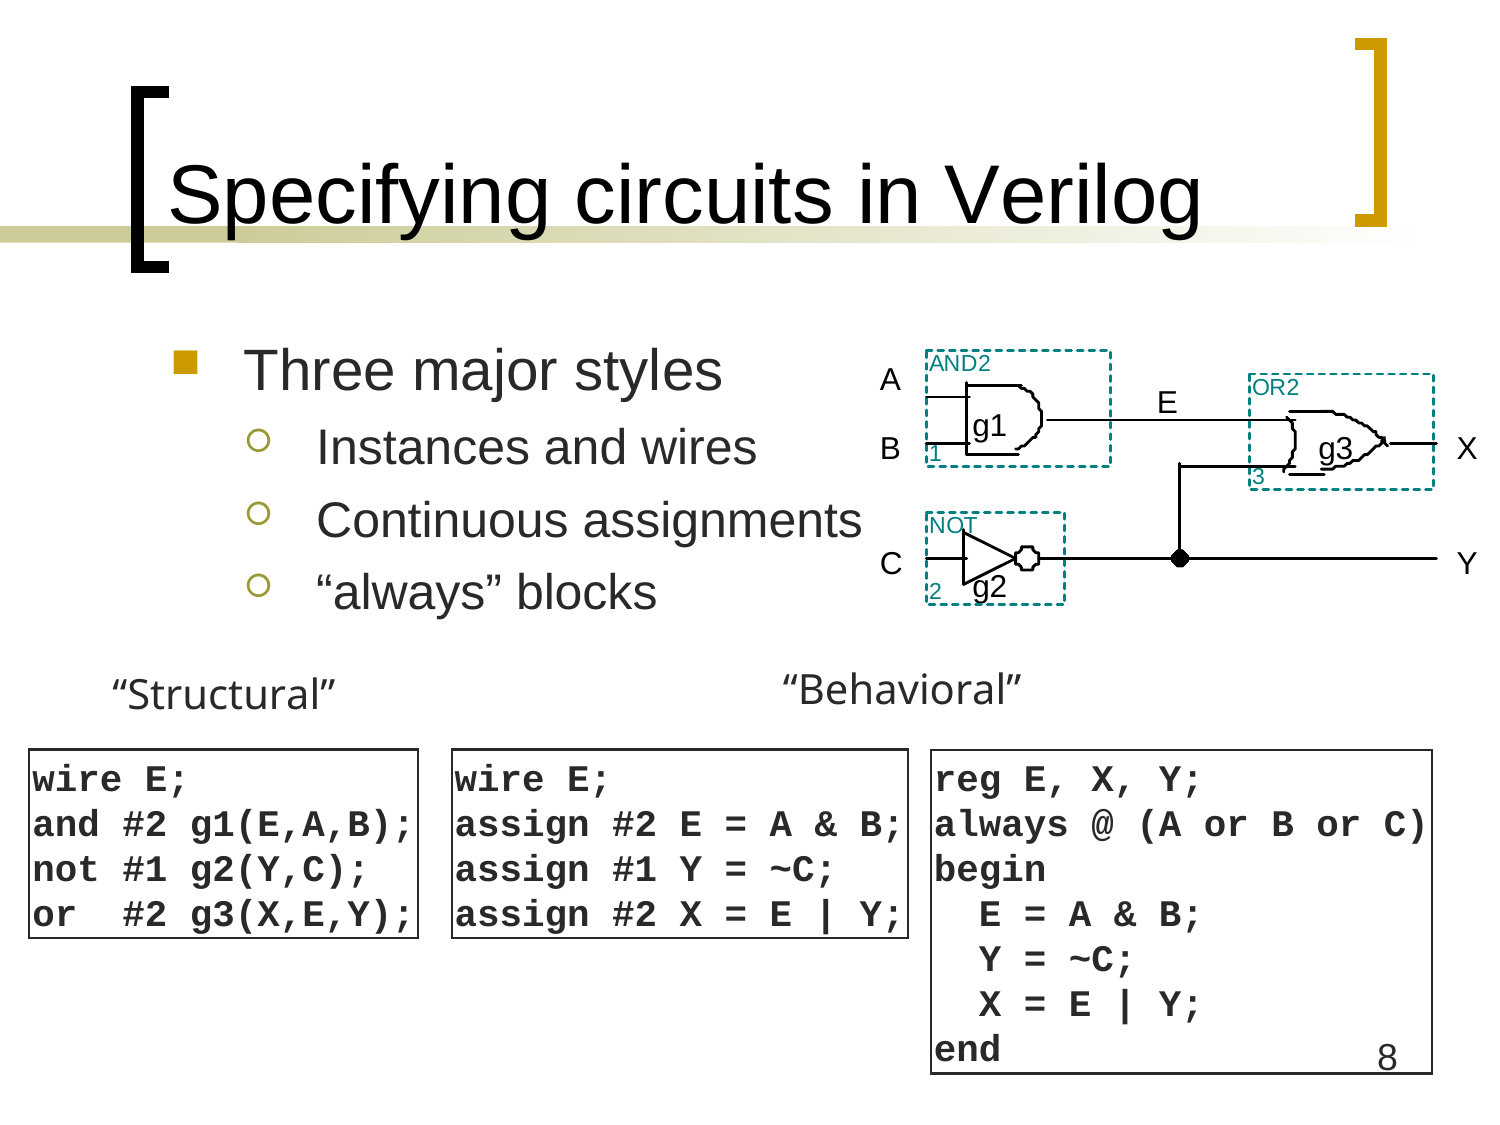

# Specifying circuits in Verilog
Three major styles
Instances and wires
Continuous assignments
“always” blocks
“Behavioral”
“Structural”
wire E;
and #2 g1(E,A,B);
not #1 g2(Y,C);
or #2 g3(X,E,Y);
wire E;
assign #2 E = A & B;
assign #1 Y = ~C;
assign #2 X = E | Y;
reg E, X, Y;
always @ (A or B or C)
begin
 E = A & B;
 Y = ~C;
 X = E | Y;
end
8